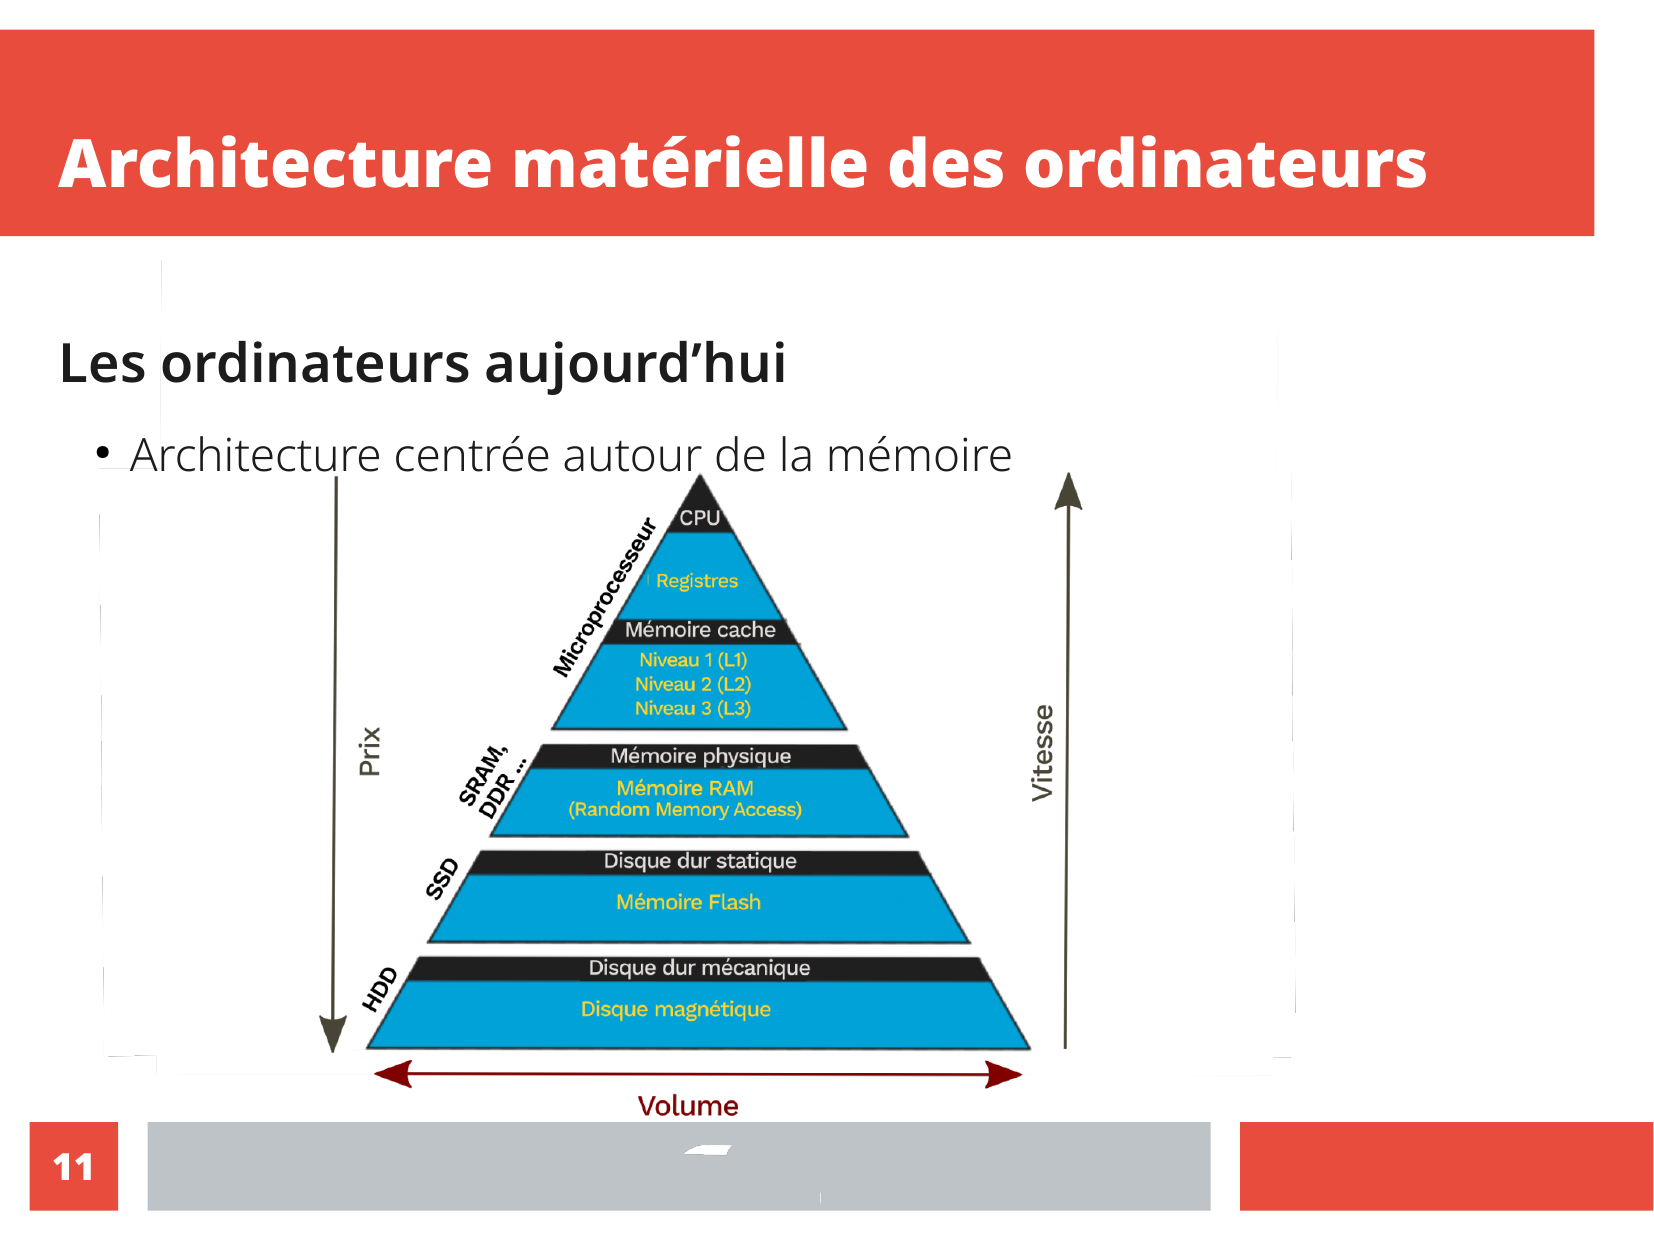

# Architecture matérielle des ordinateurs
Les ordinateurs aujourd’hui
Architecture centrée autour de la mémoire
11